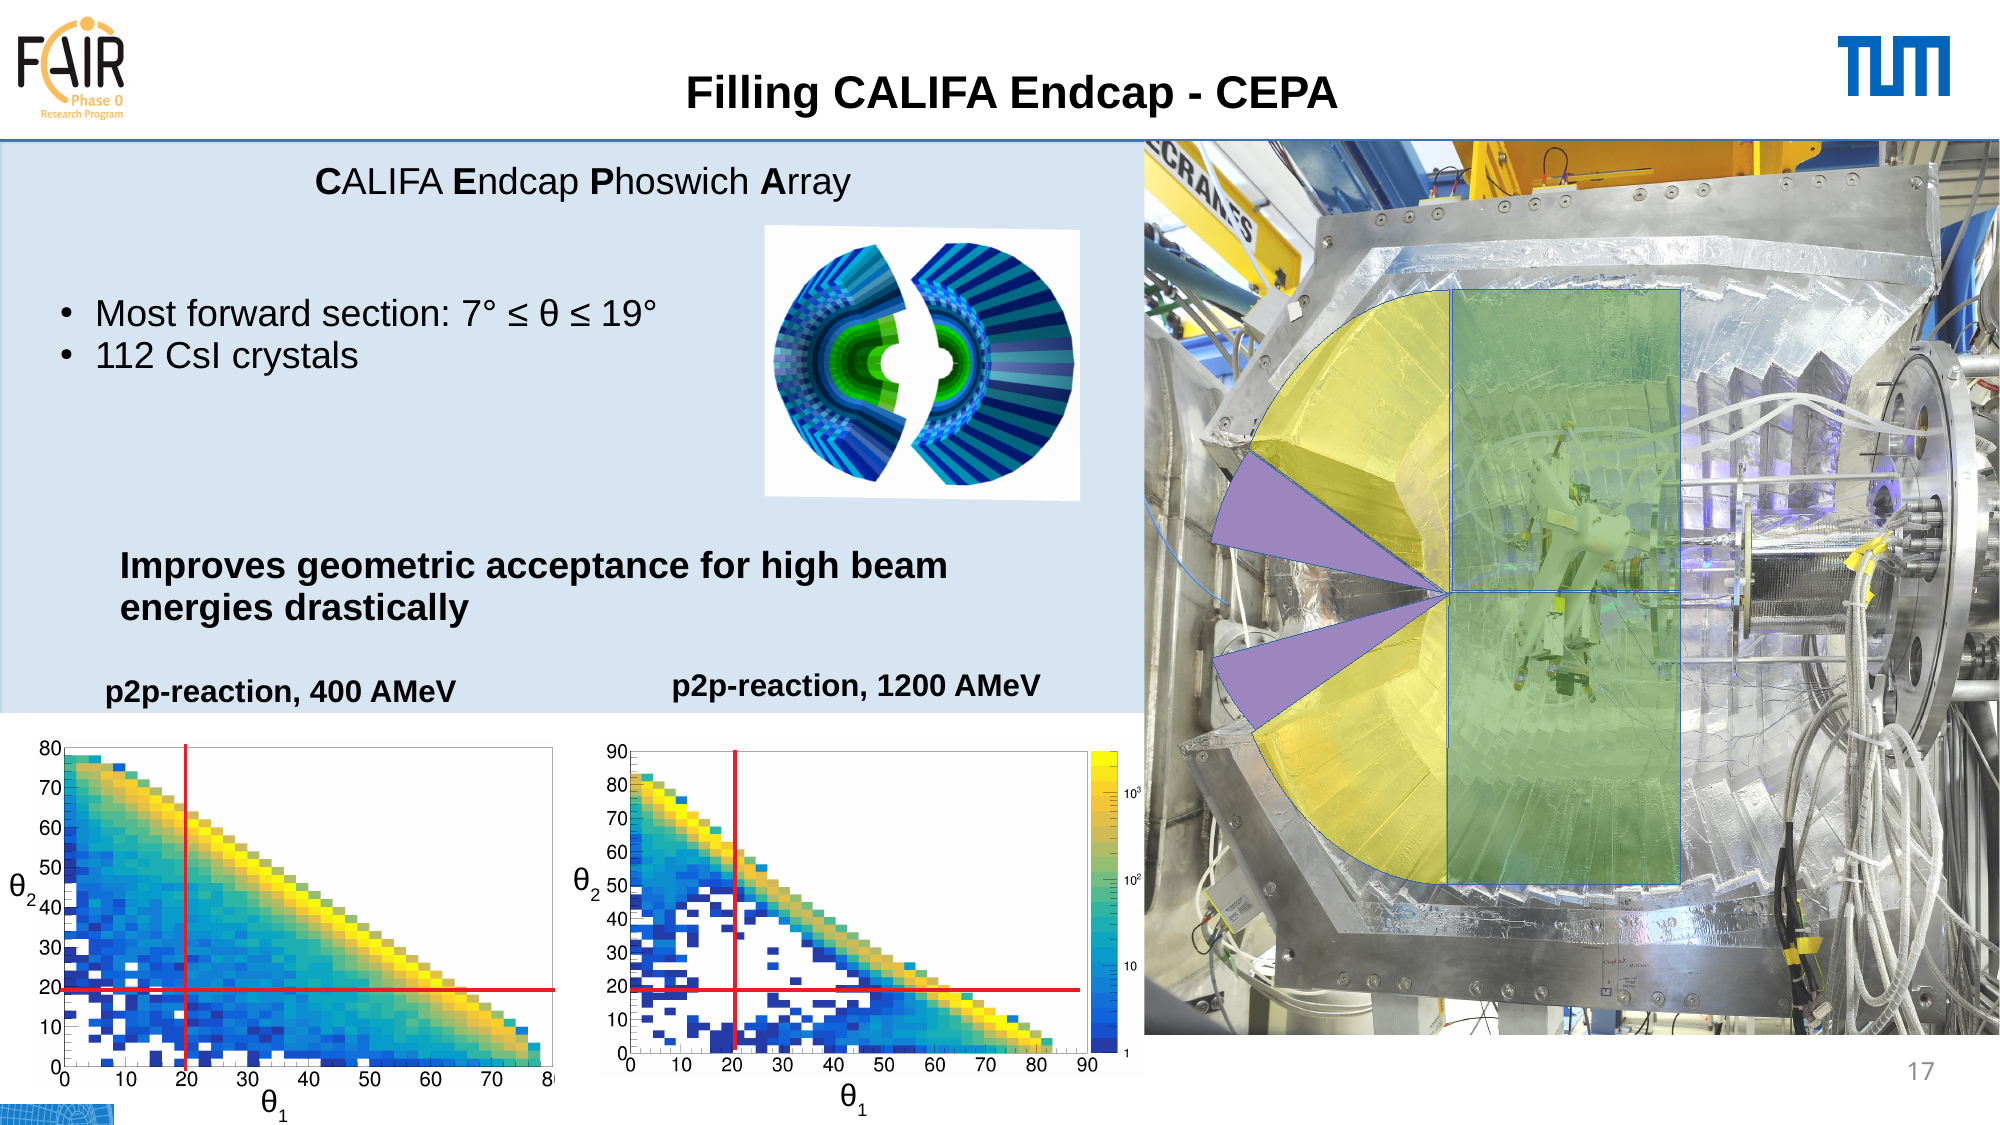

Filling CALIFA Endcap - CEPA
CALIFA Endcap Phoswich Array
Most forward section: 7° ≤ θ ≤ 19°
112 CsI crystals
Improves geometric acceptance for high beam energies drastically
p2p-reaction, 1200 AMeV
p2p-reaction, 400 AMeV
θ2
θ2
θ1
θ1
17